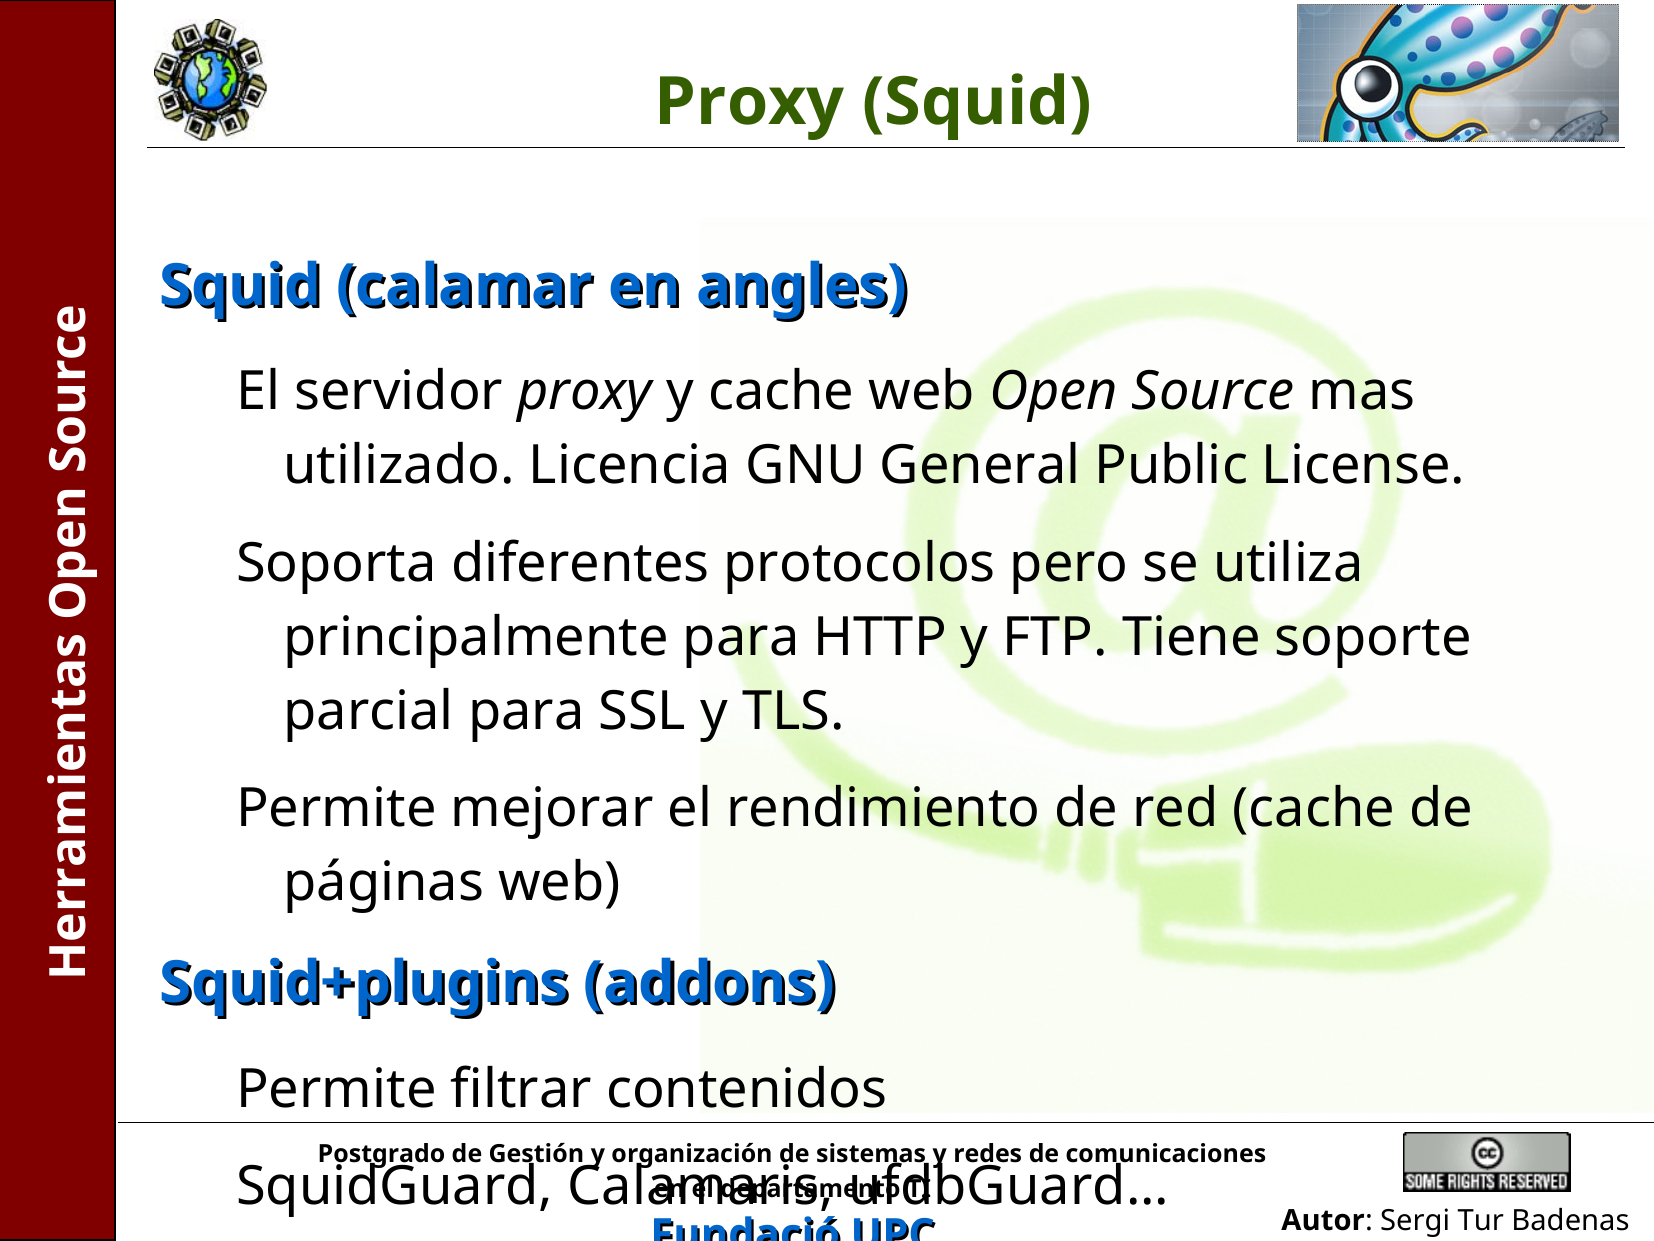

# Proxy (Squid)
Squid (calamar en angles)
El servidor proxy y cache web Open Source mas utilizado. Licencia GNU General Public License.
Soporta diferentes protocolos pero se utiliza principalmente para HTTP y FTP. Tiene soporte parcial para SSL y TLS.
Permite mejorar el rendimiento de red (cache de páginas web)
Squid+plugins (addons)
Permite filtrar contenidos
SquidGuard, Calamaris, ufdbGuard...